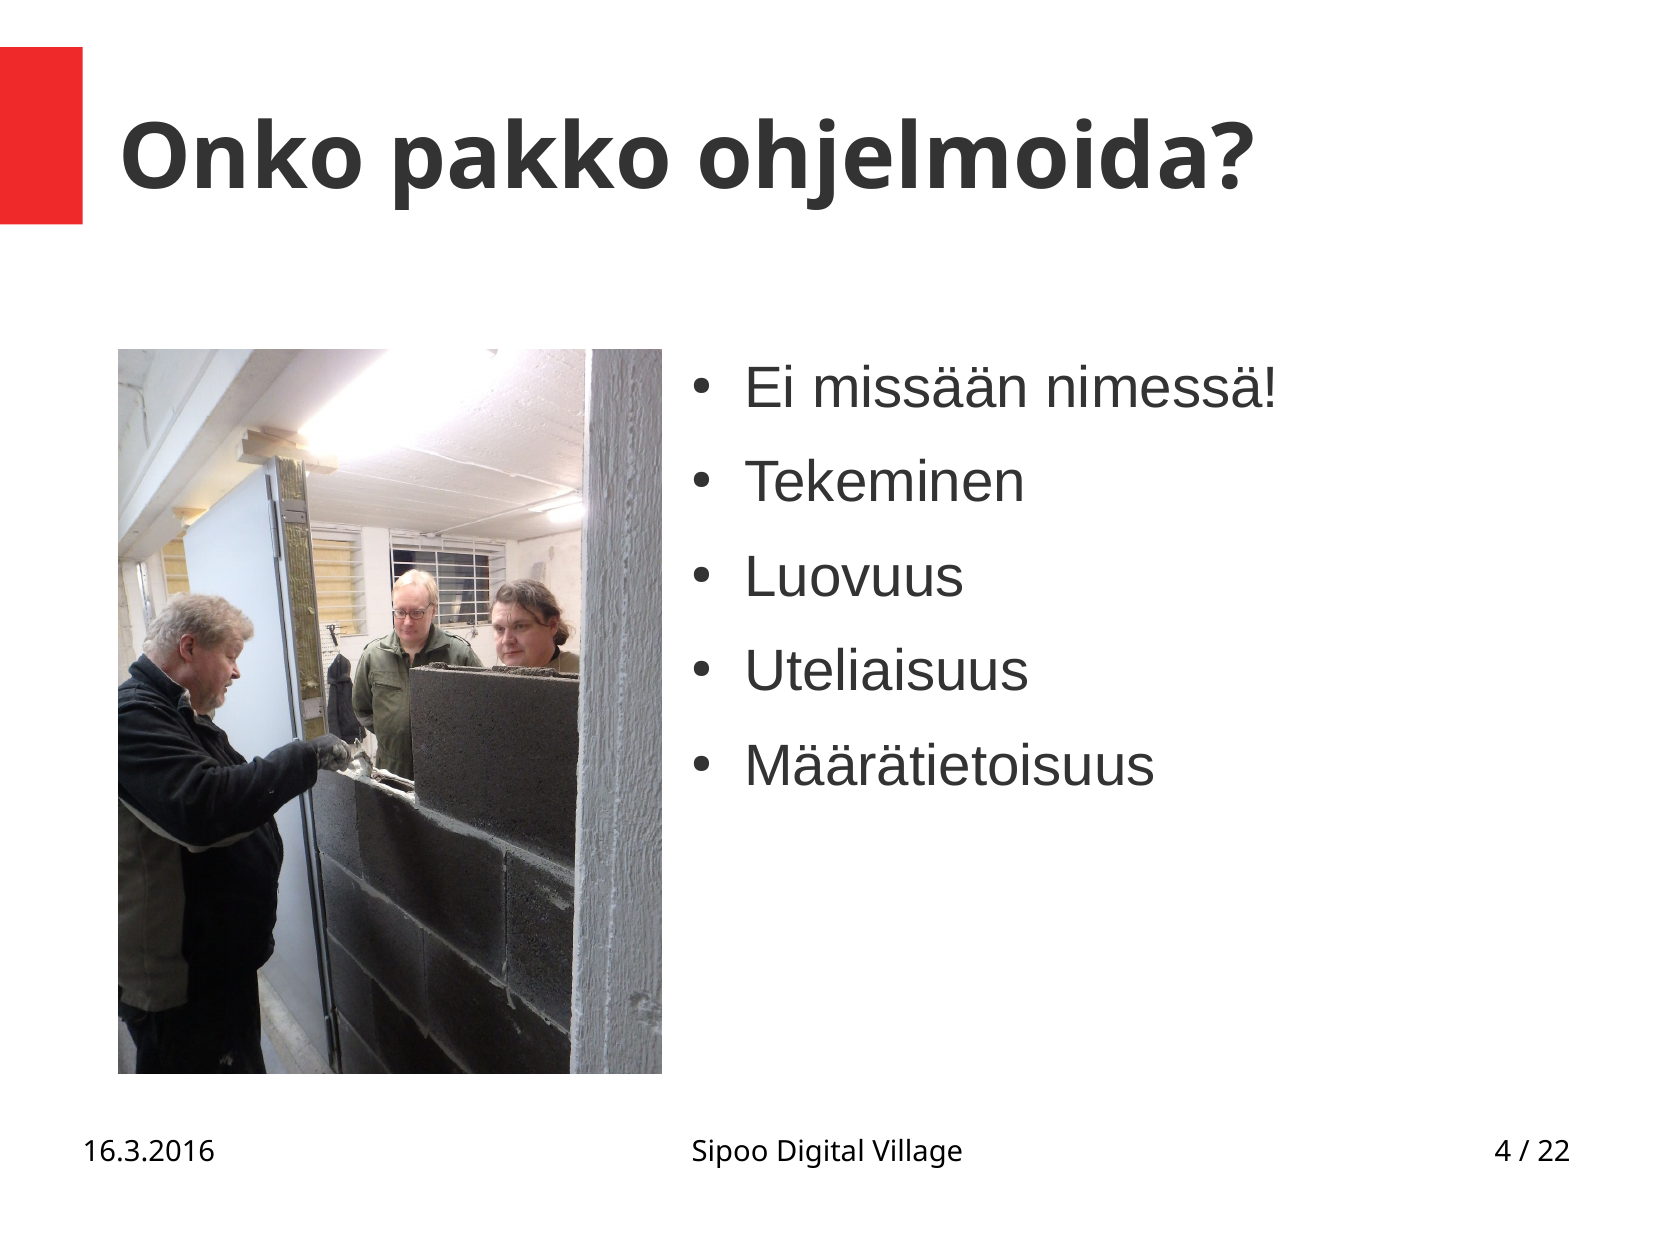

# Onko pakko ohjelmoida?
Ei missään nimessä!
Tekeminen
Luovuus
Uteliaisuus
Määrätietoisuus
4